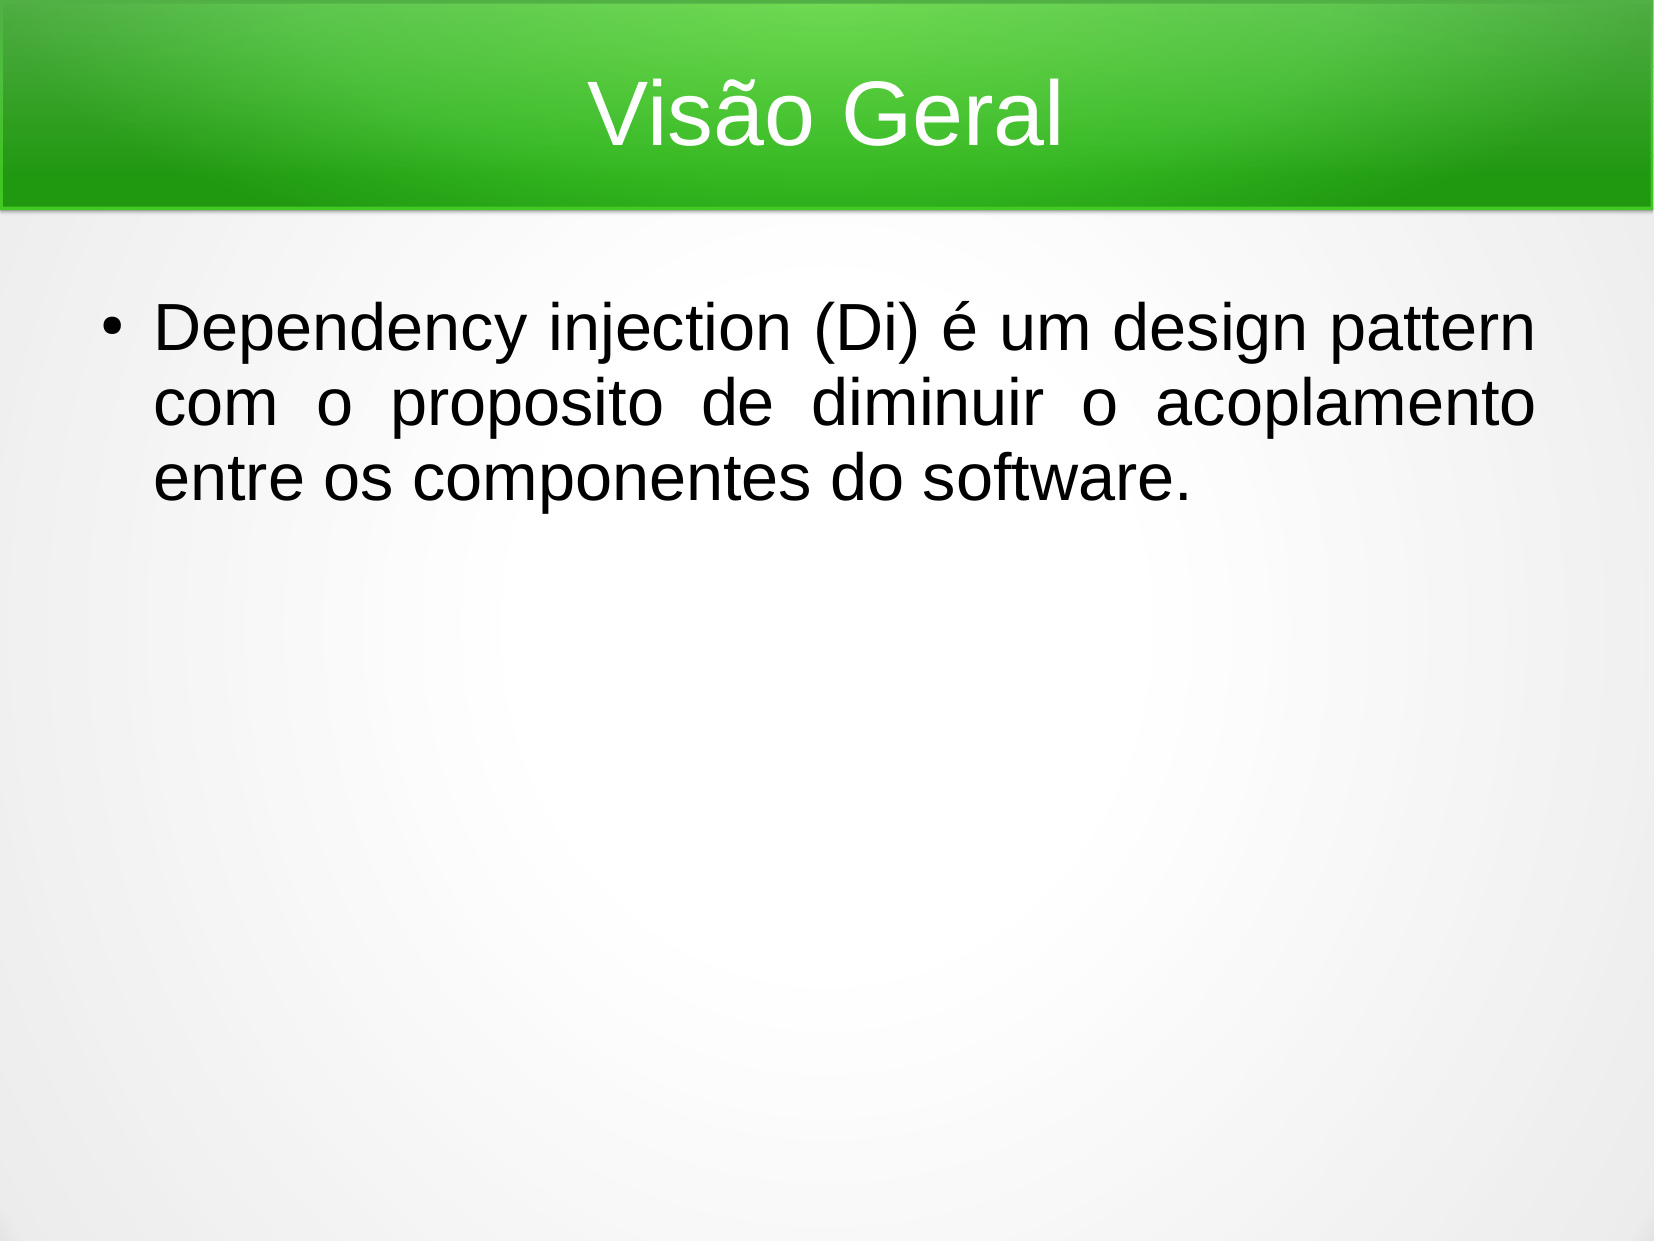

# Visão Geral
Dependency injection (Di) é um design pattern com o proposito de diminuir o acoplamento entre os componentes do software.